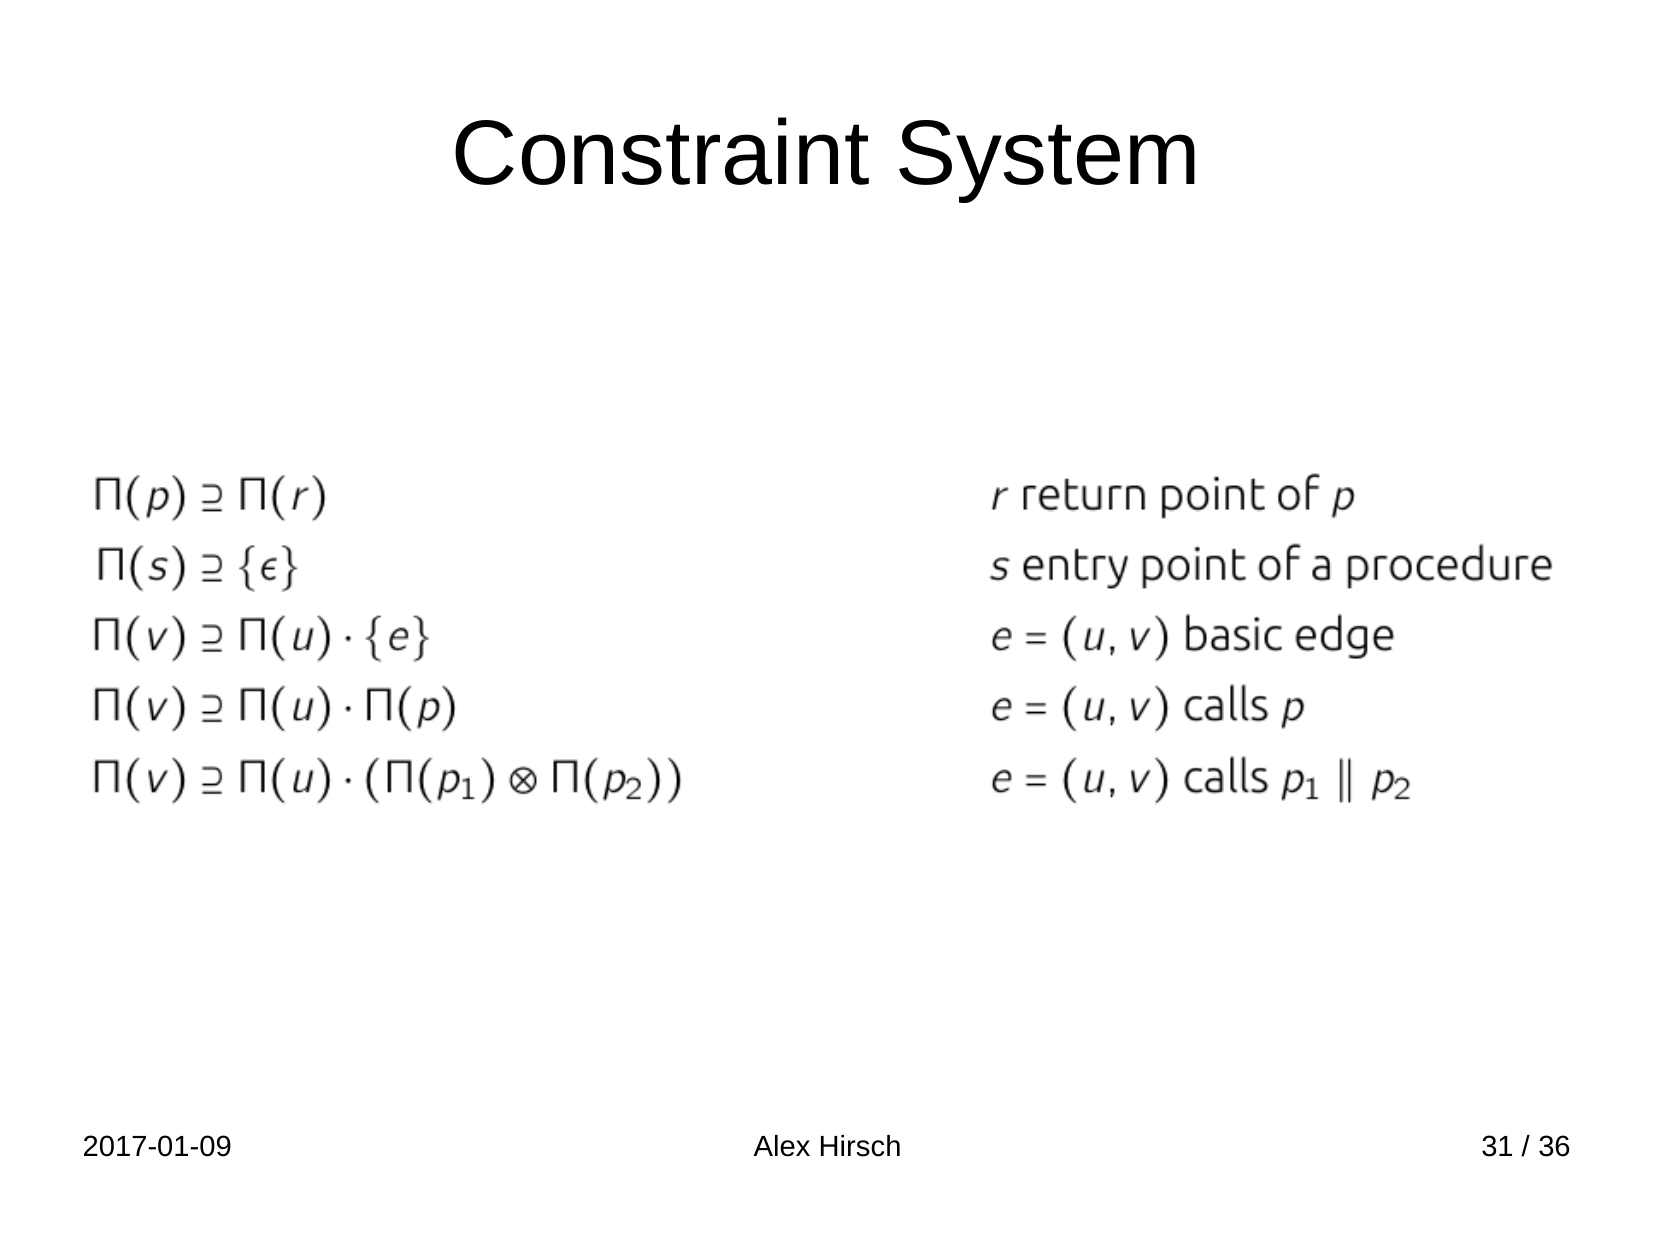

# Constraint System
2017-01-09
Alex Hirsch
31